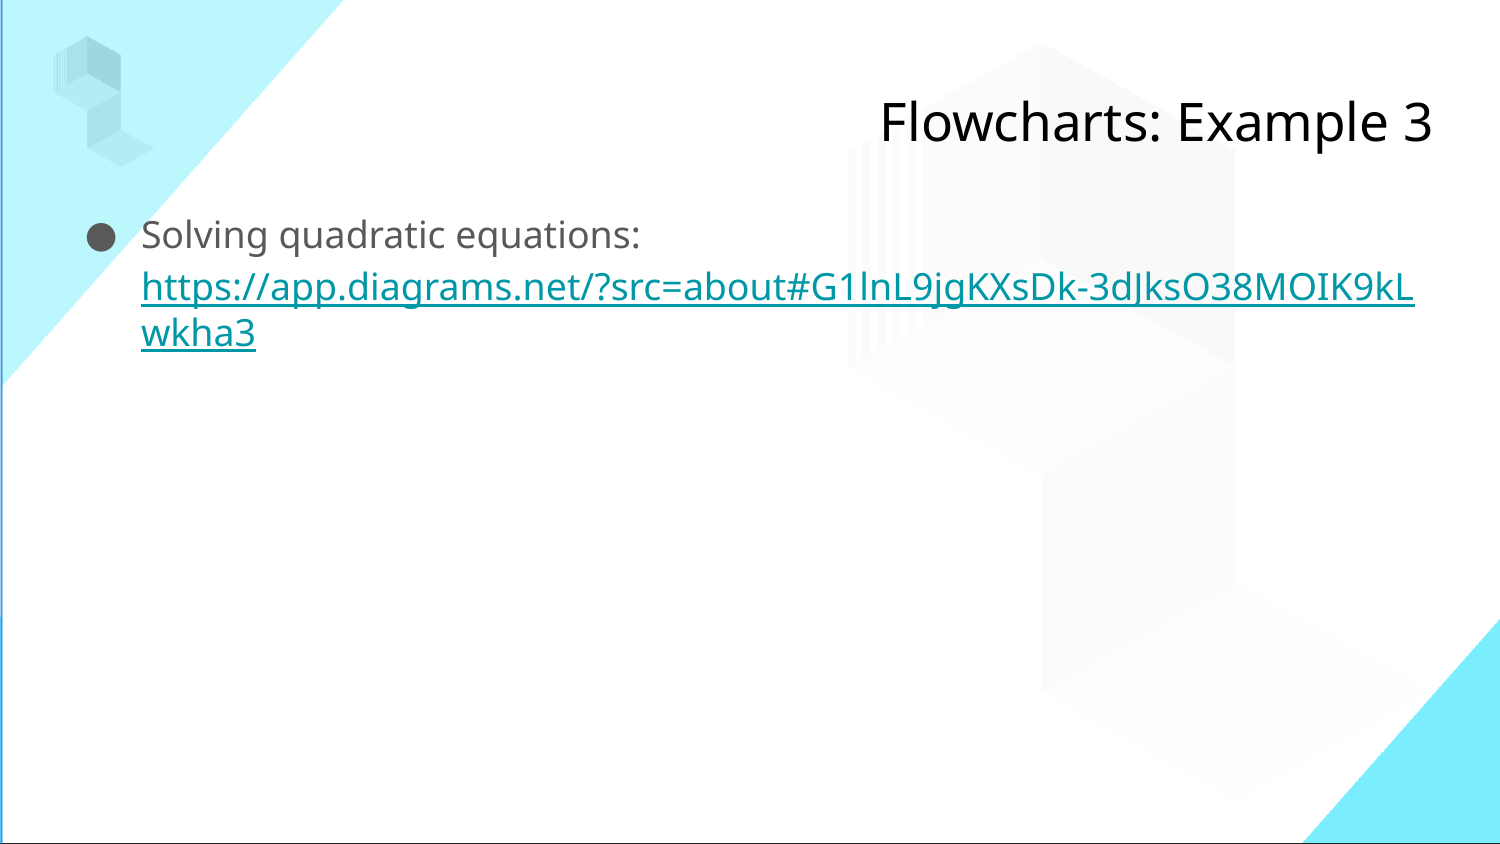

# Flowcharts: Example 3
Solving quadratic equations: https://app.diagrams.net/?src=about#G1lnL9jgKXsDk-3dJksO38MOIK9kLwkha3